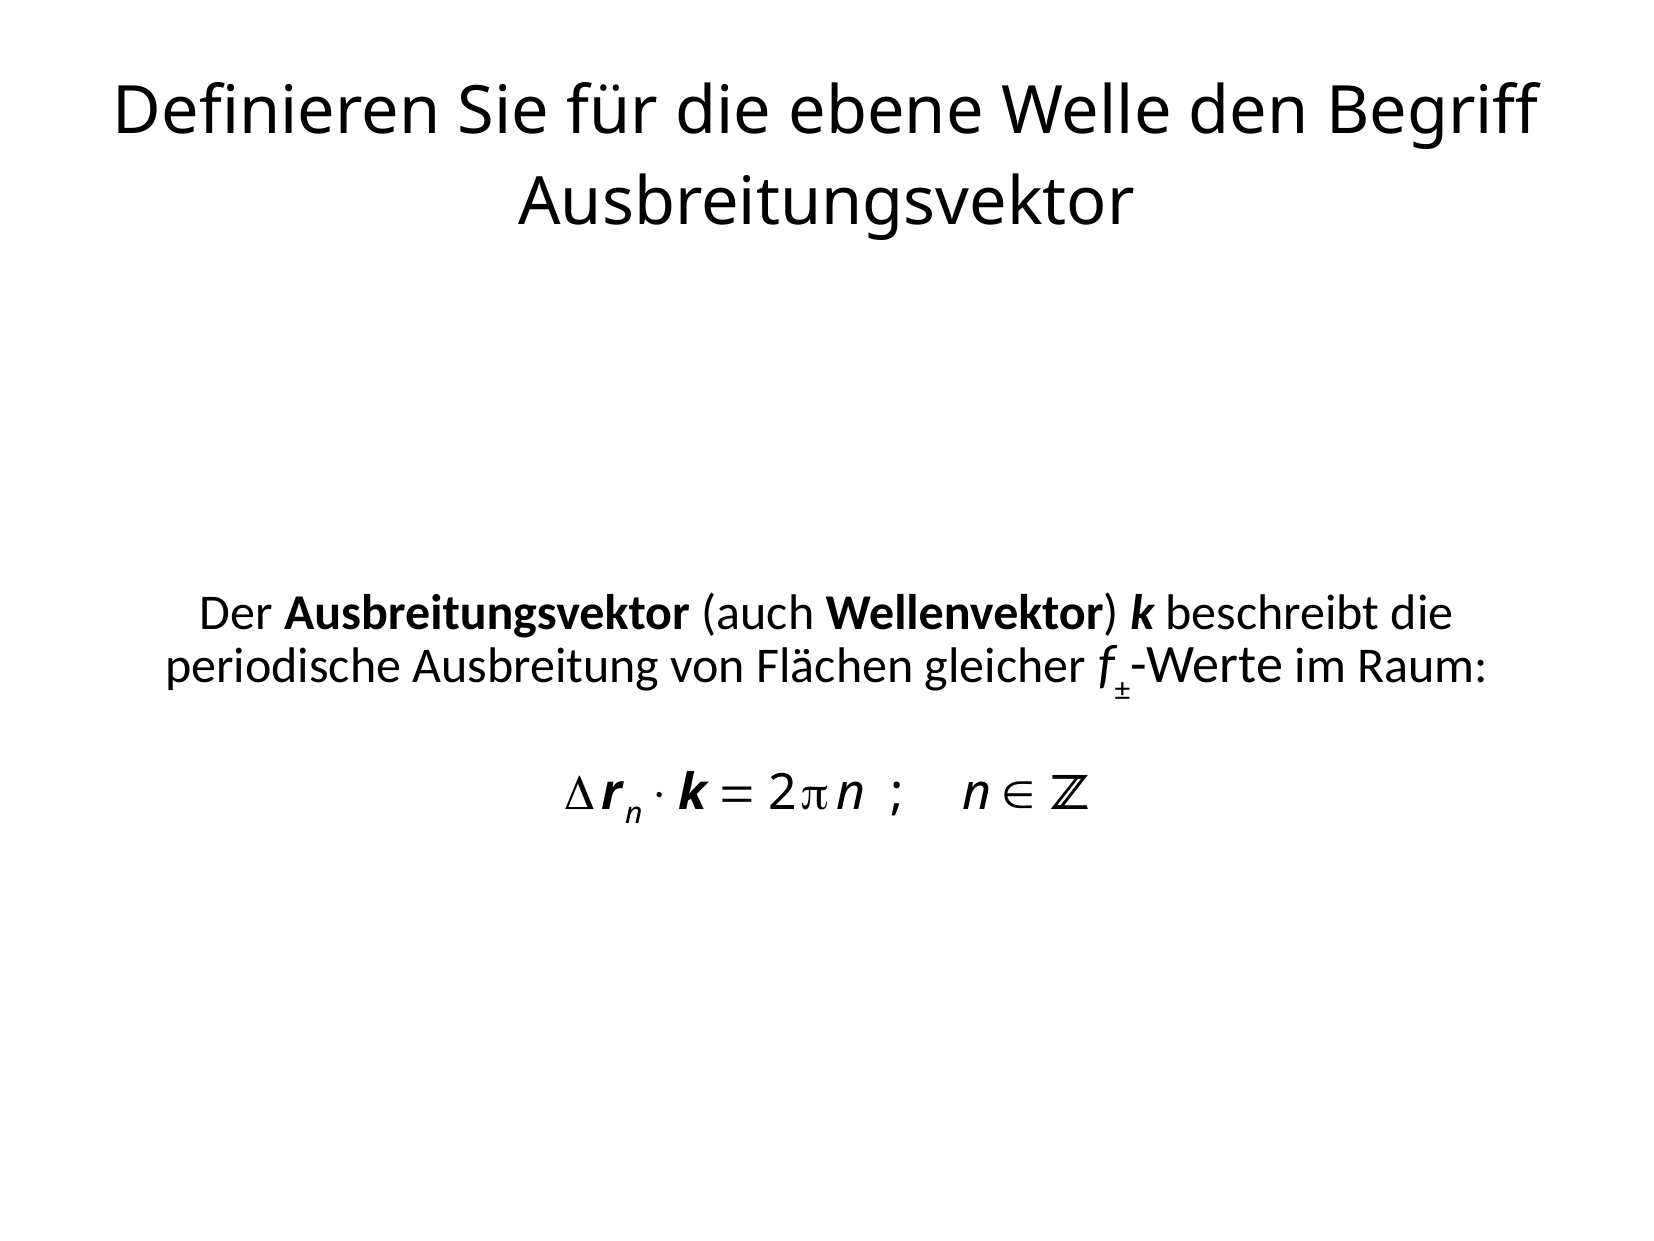

# Definieren Sie für die ebene Welle den Begriff Ausbreitungsvektor
Der Ausbreitungsvektor (auch Wellenvektor) k beschreibt die periodische Ausbreitung von Flächen gleicher f±-Werte im Raum: